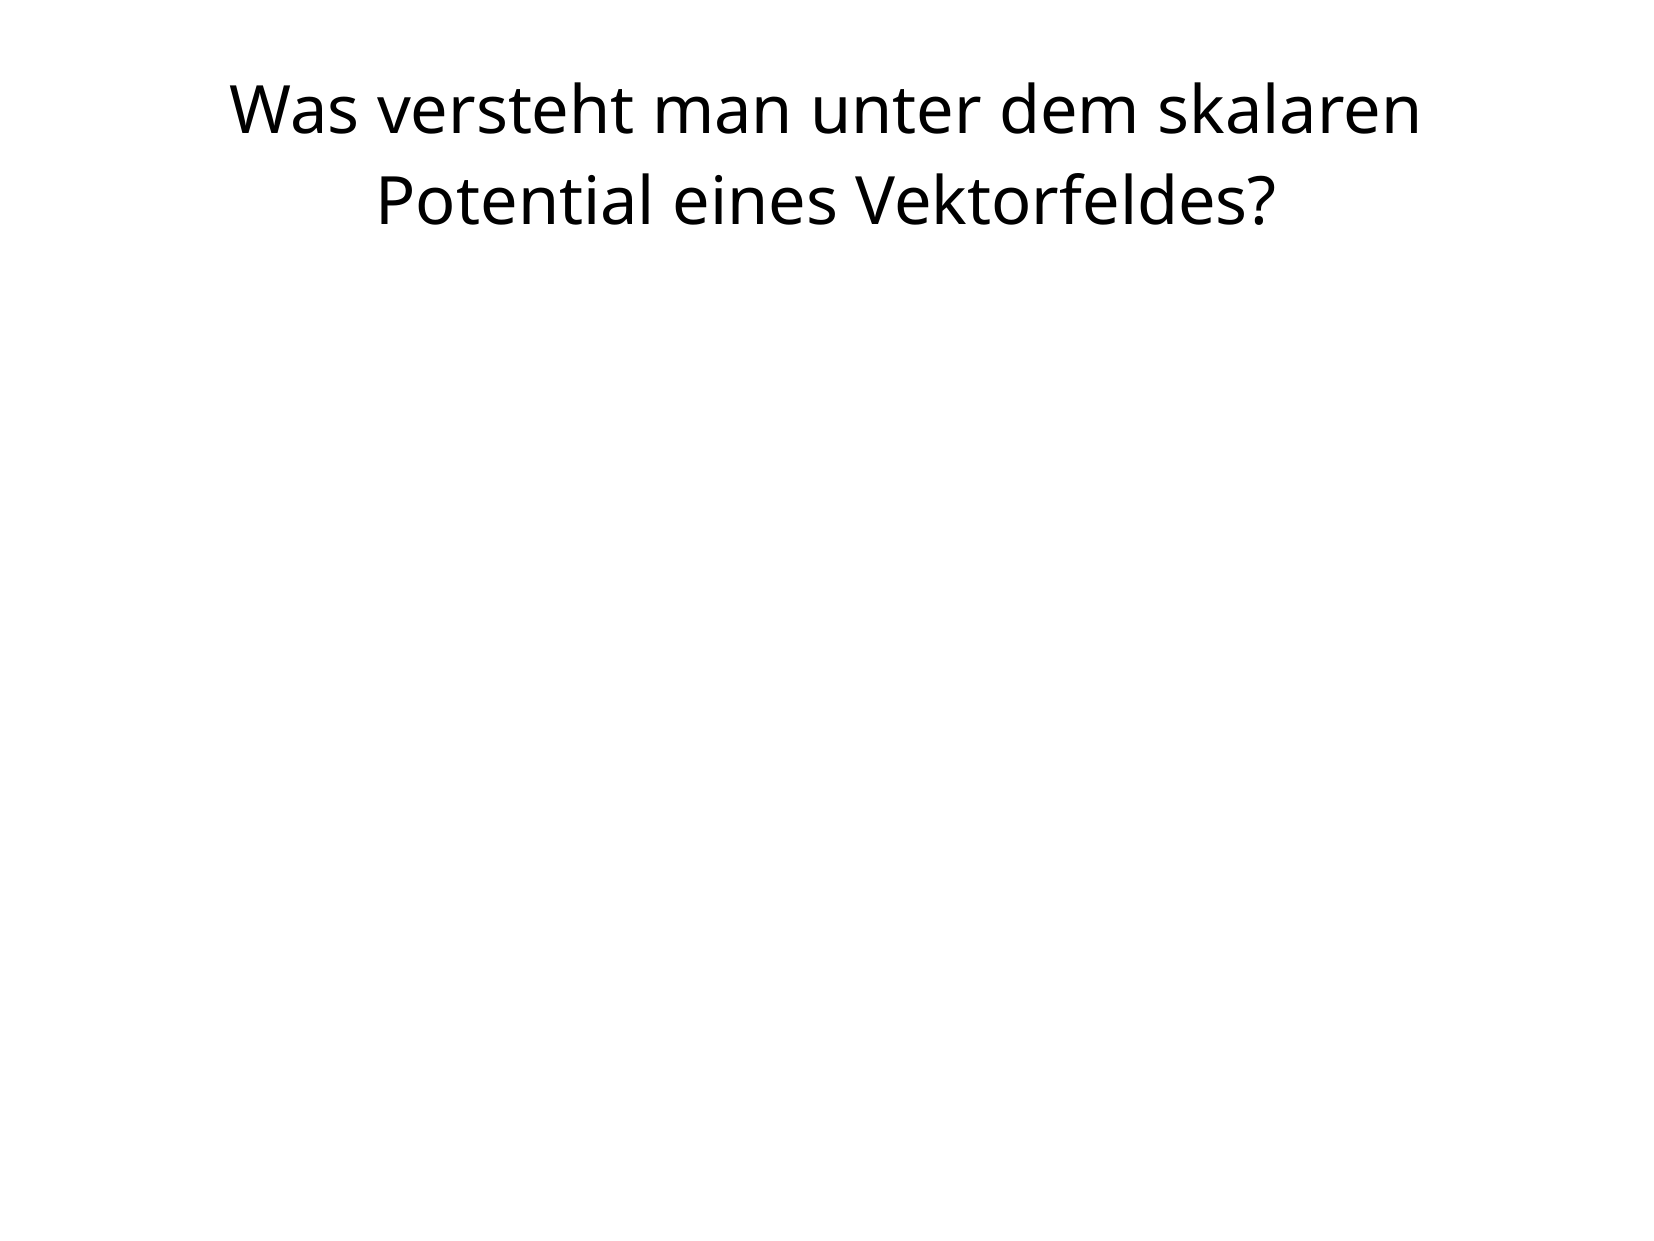

# Was versteht man unter dem skalaren Potential eines Vektorfeldes?